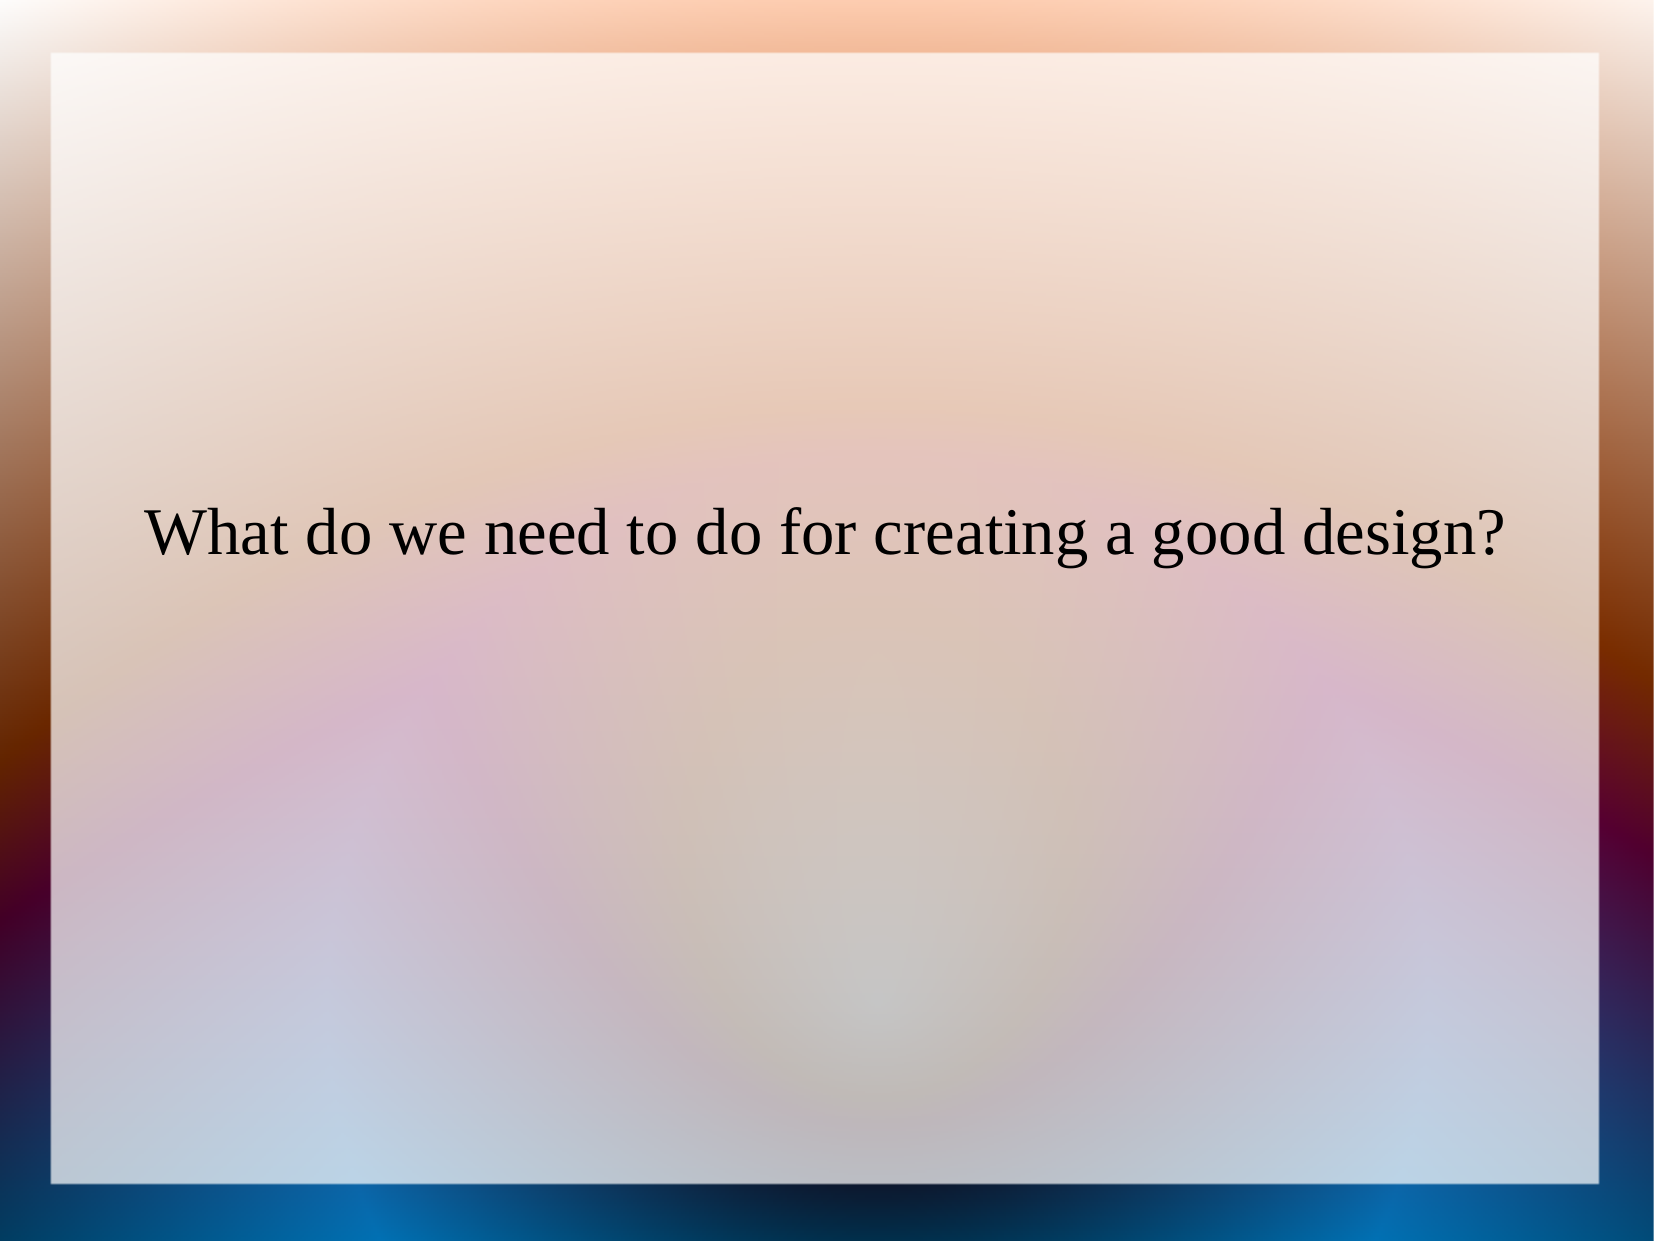

# What do we need to do for creating a good design?